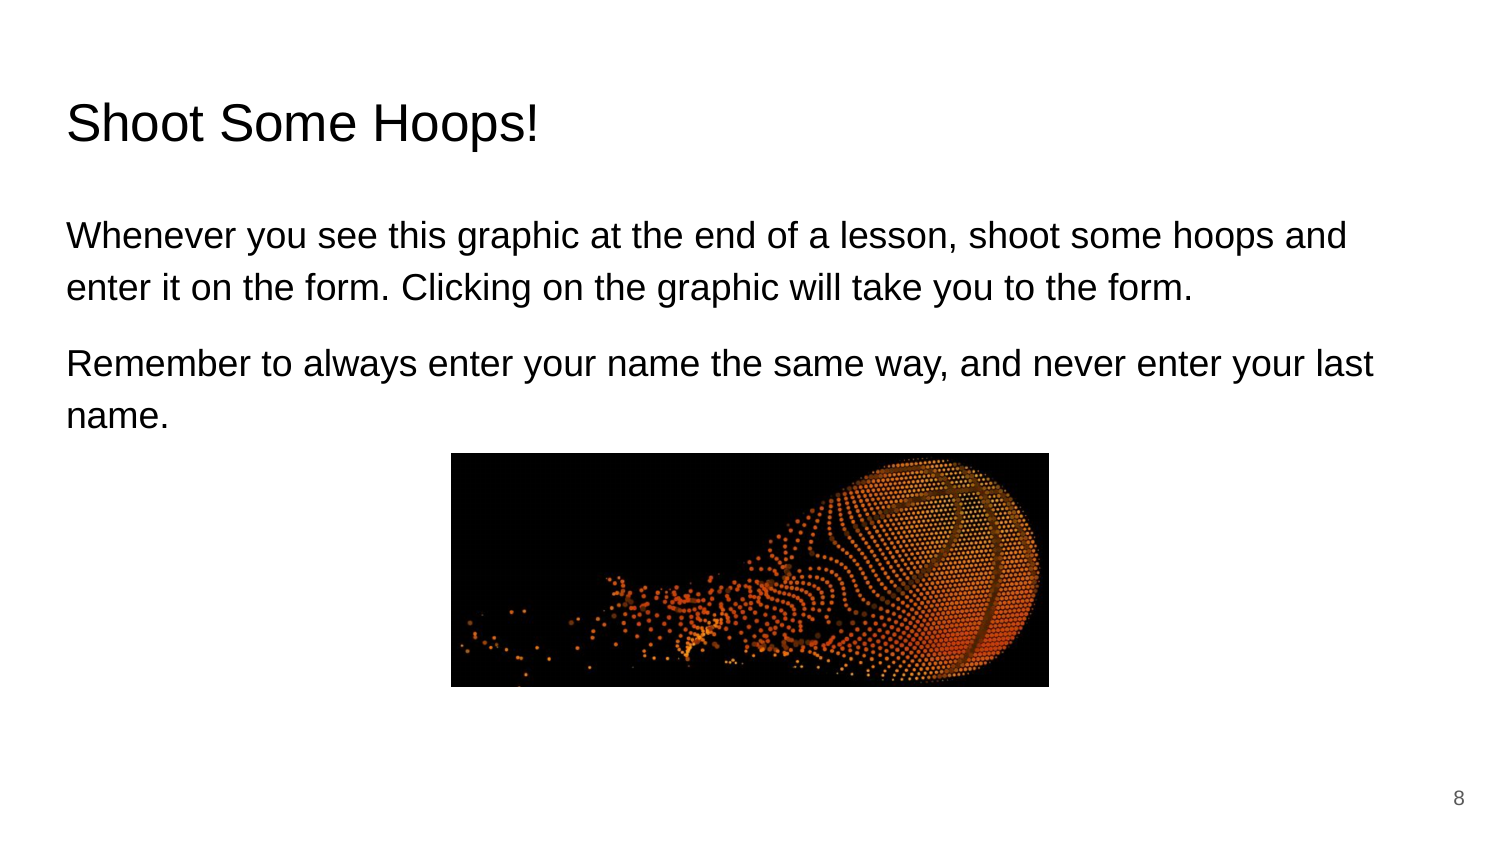

# Shoot Some Hoops!
Whenever you see this graphic at the end of a lesson, shoot some hoops and enter it on the form. Clicking on the graphic will take you to the form.
Remember to always enter your name the same way, and never enter your last name.